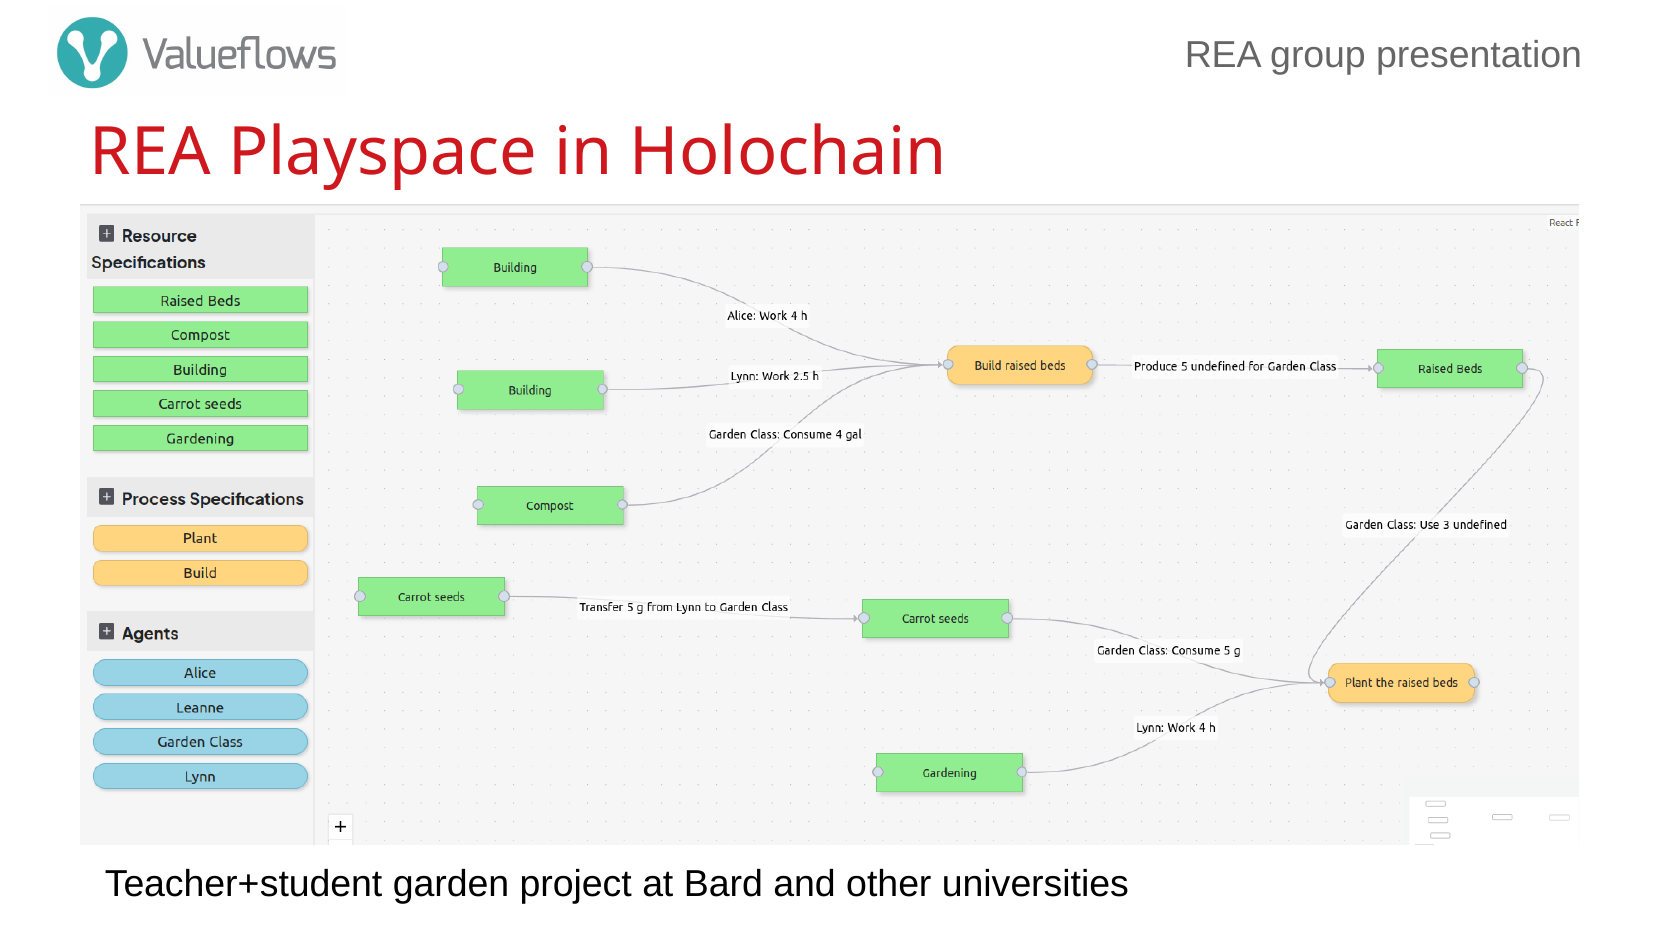

REA group presentation
REA Playspace in Holochain
Teacher+student garden project at Bard and other universities